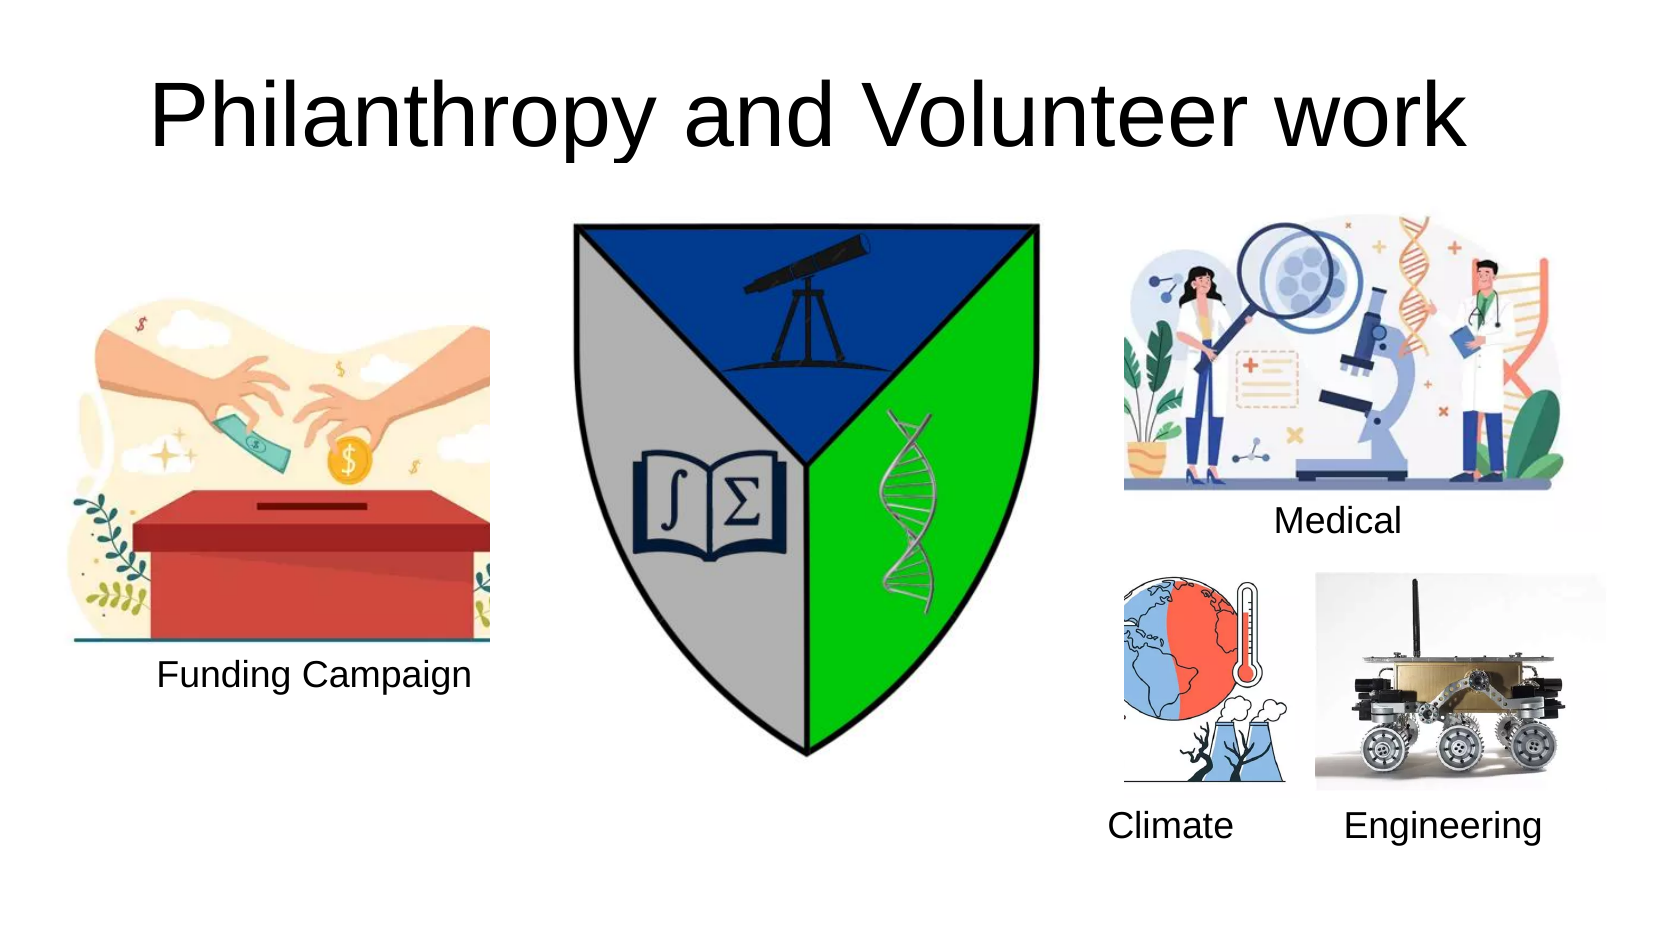

# Philanthropy and Volunteer work
Medical
Funding Campaign
Climate
Engineering